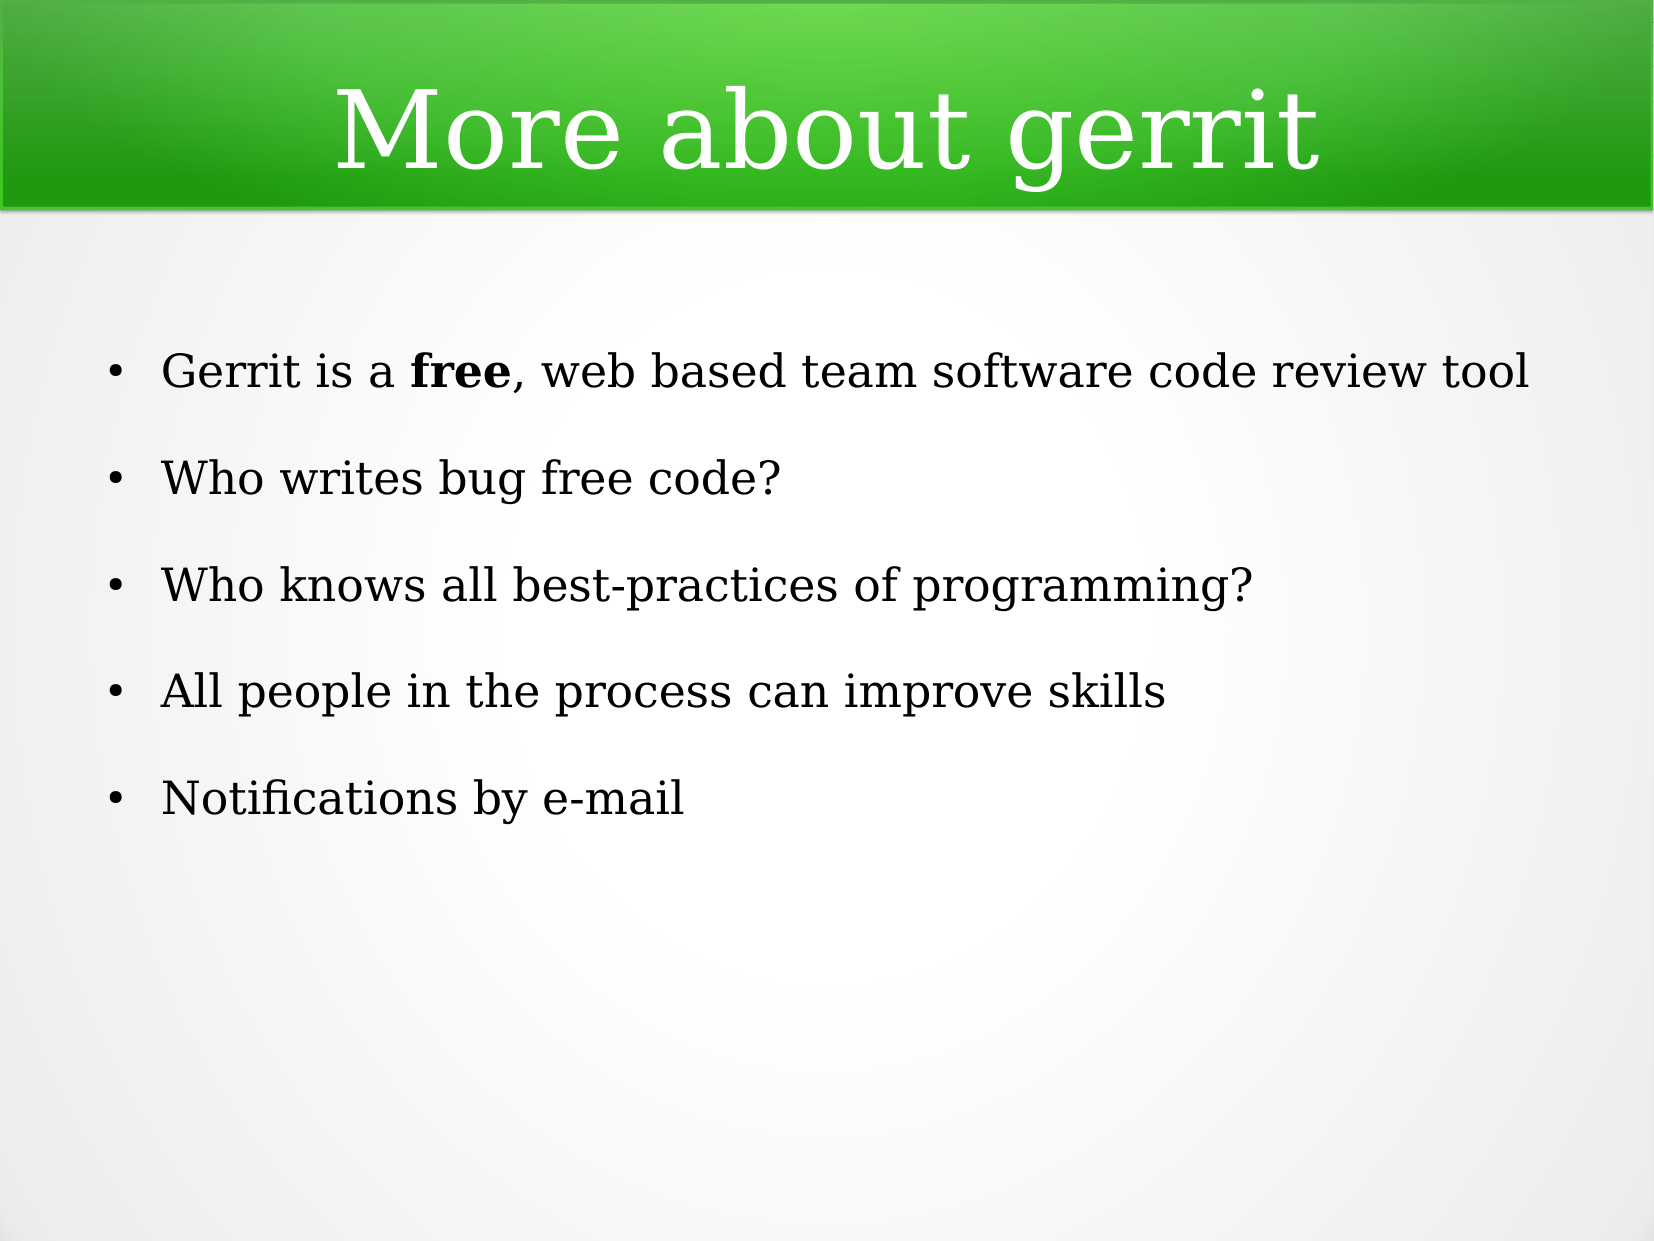

# More about gerrit
Gerrit is a free, web based team software code review tool
Who writes bug free code?
Who knows all best-practices of programming?
All people in the process can improve skills
Notifications by e-mail